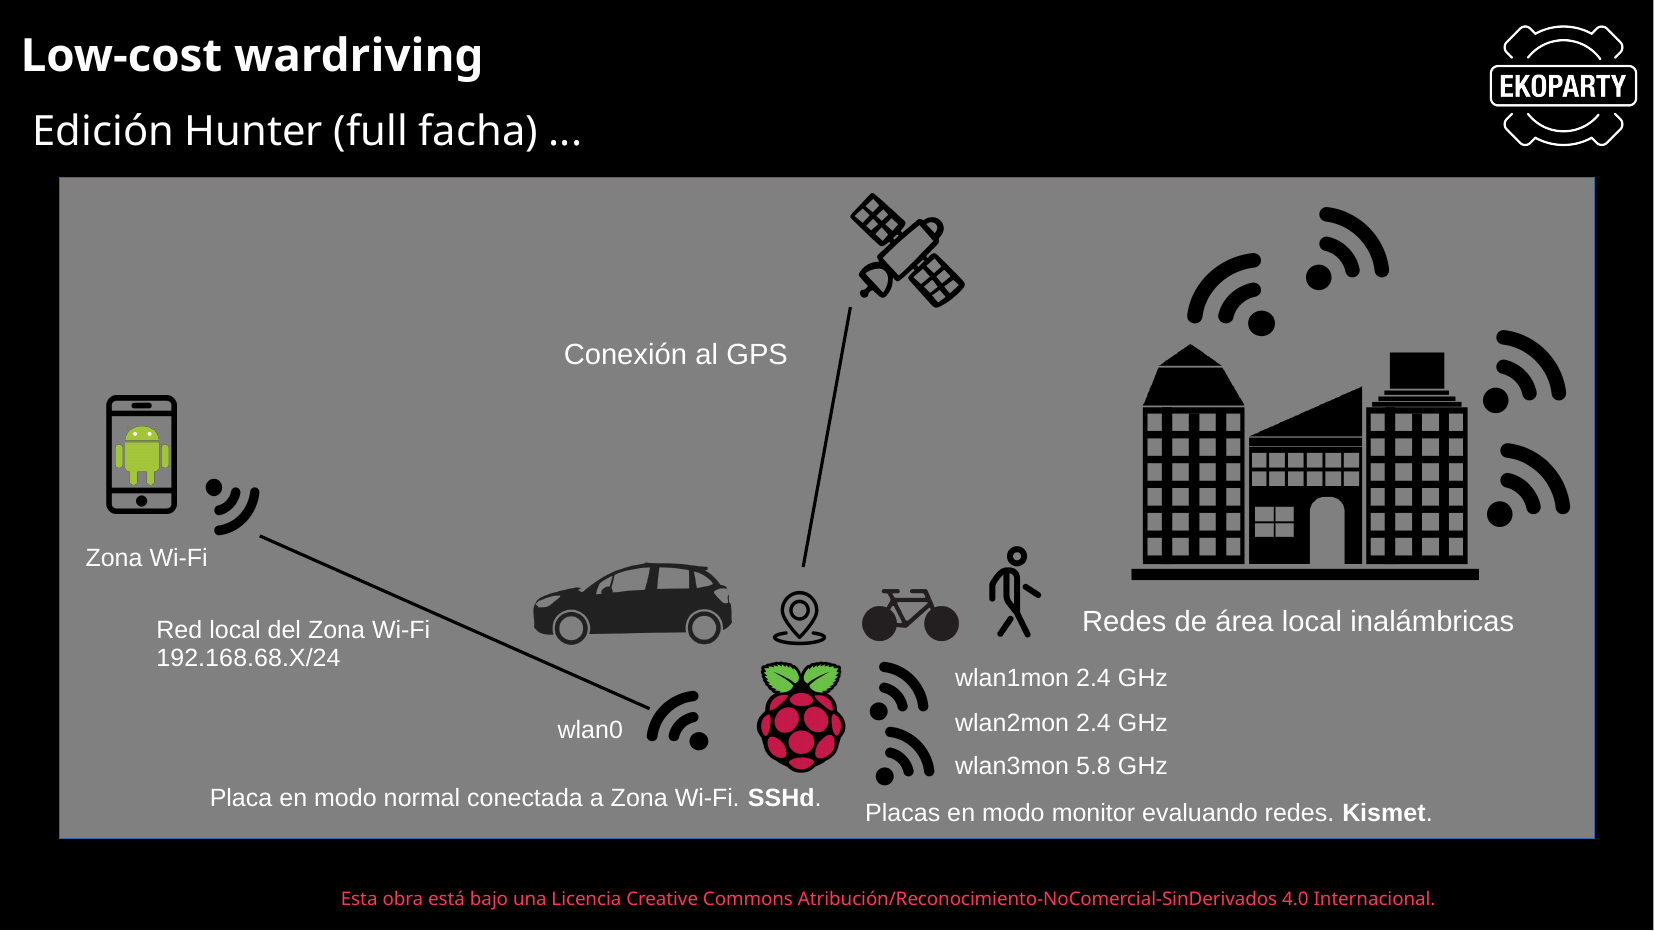

Low-cost wardriving
Edición Hunter (full facha) ...
Conexión al GPS
Zona Wi-Fi
Redes de área local inalámbricas
Red local del Zona Wi-Fi
192.168.68.X/24
wlan1mon 2.4 GHz
wlan2mon 2.4 GHz
wlan0
wlan3mon 5.8 GHz
Placa en modo normal conectada a Zona Wi-Fi. SSHd.
Placas en modo monitor evaluando redes. Kismet.
Esta obra está bajo una Licencia Creative Commons Atribución/Reconocimiento-NoComercial-SinDerivados 4.0 Internacional.